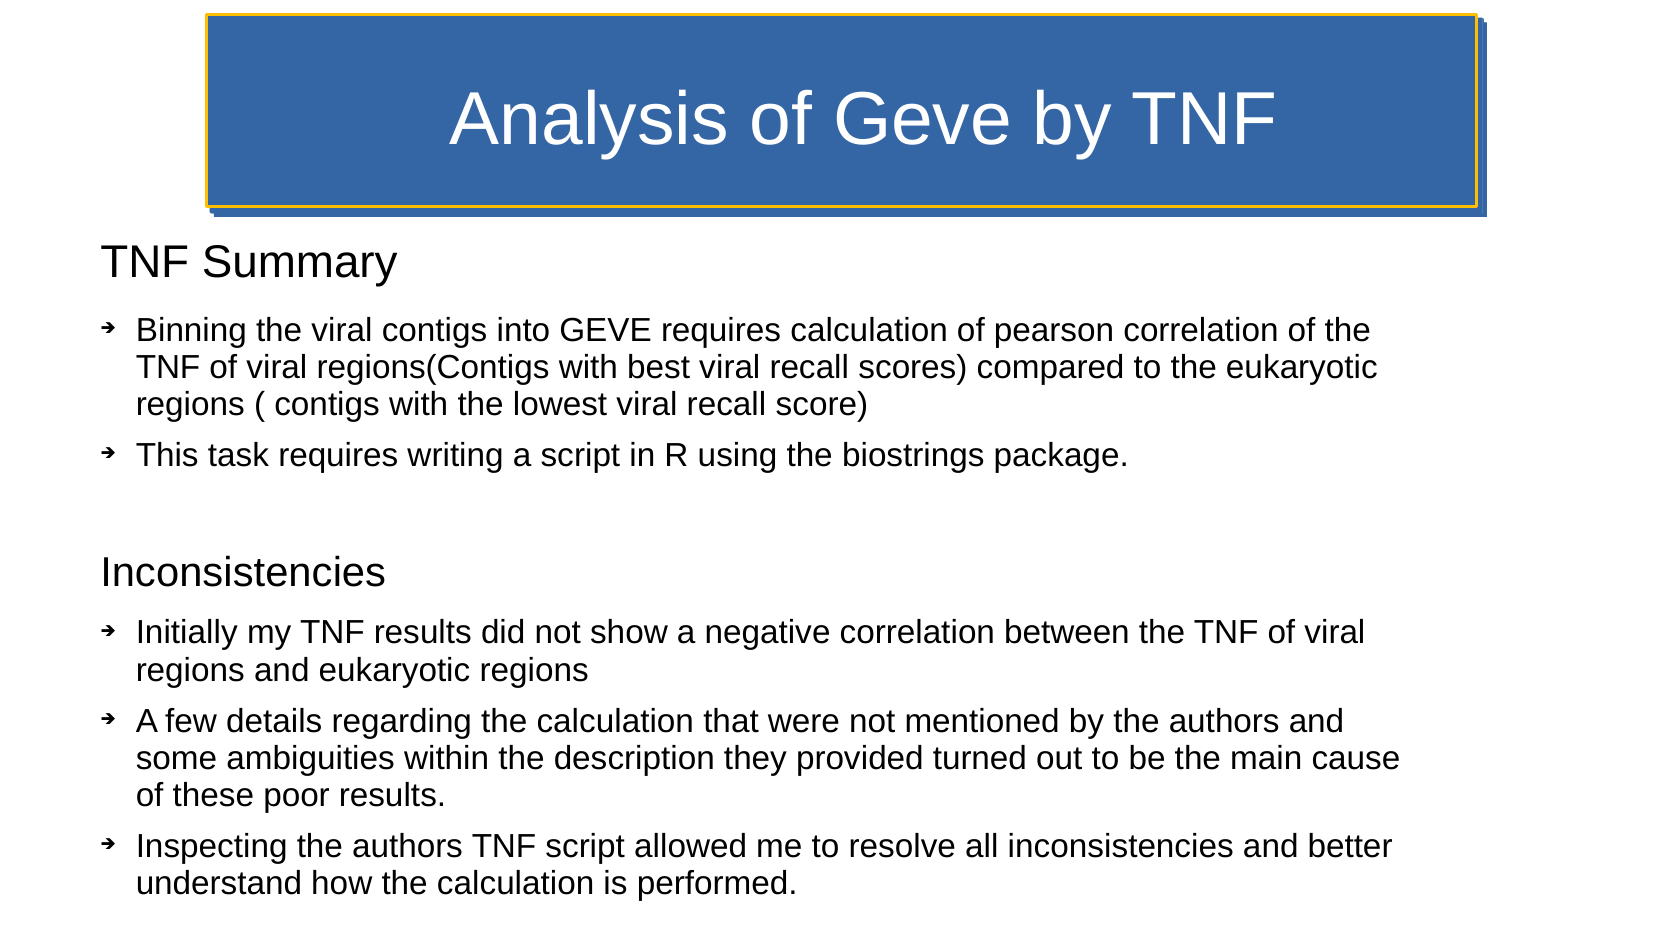

# Analysis of Geve by TNF
TNF Summary
Binning the viral contigs into GEVE requires calculation of pearson correlation of the TNF of viral regions(Contigs with best viral recall scores) compared to the eukaryotic regions ( contigs with the lowest viral recall score)
This task requires writing a script in R using the biostrings package.
Inconsistencies
Initially my TNF results did not show a negative correlation between the TNF of viral regions and eukaryotic regions
A few details regarding the calculation that were not mentioned by the authors and some ambiguities within the description they provided turned out to be the main cause of these poor results.
Inspecting the authors TNF script allowed me to resolve all inconsistencies and better understand how the calculation is performed.